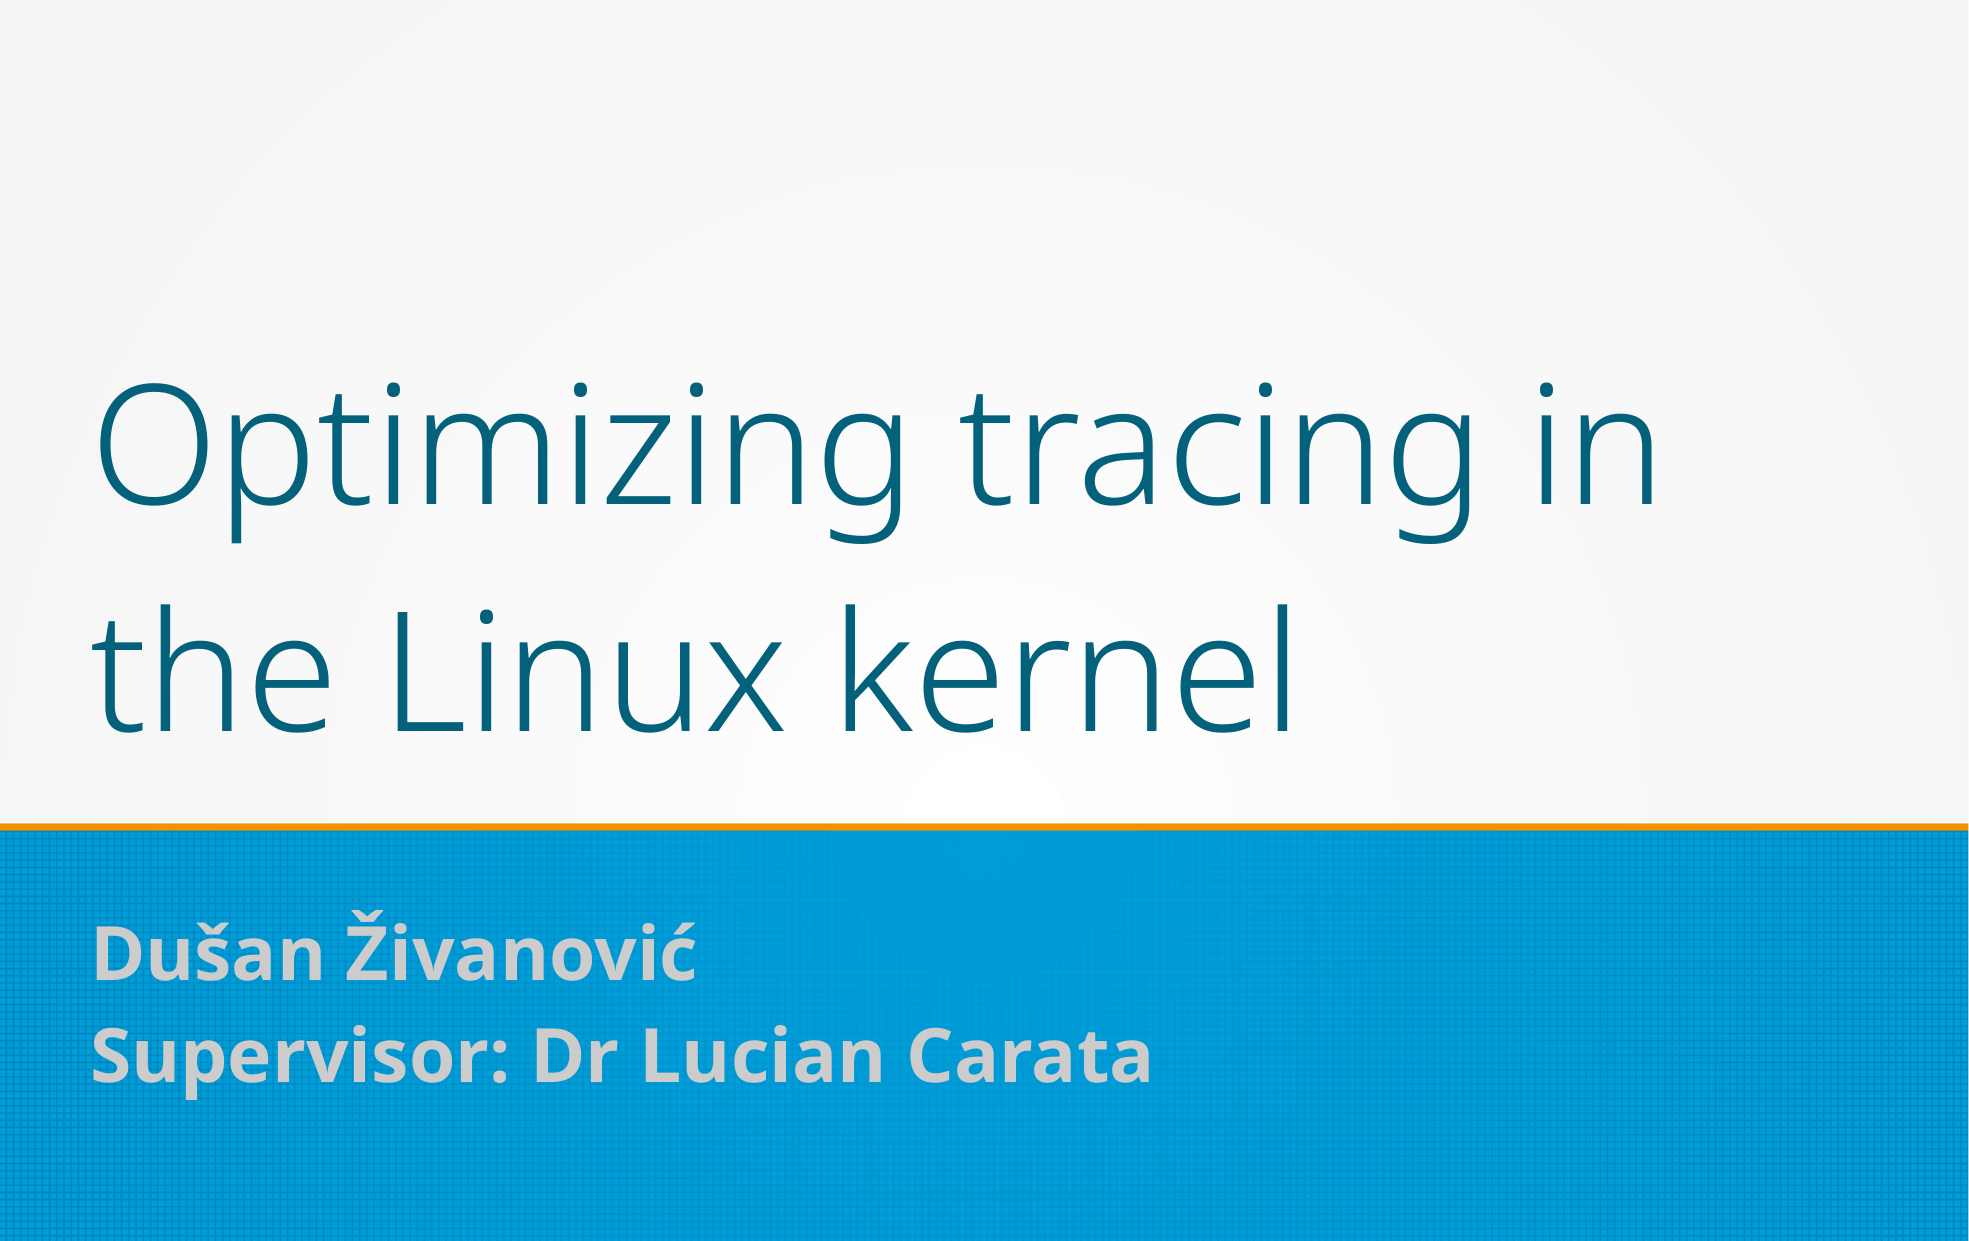

# Optimizing tracing in the Linux kernel
Dušan Živanović
Supervisor: Dr Lucian Carata